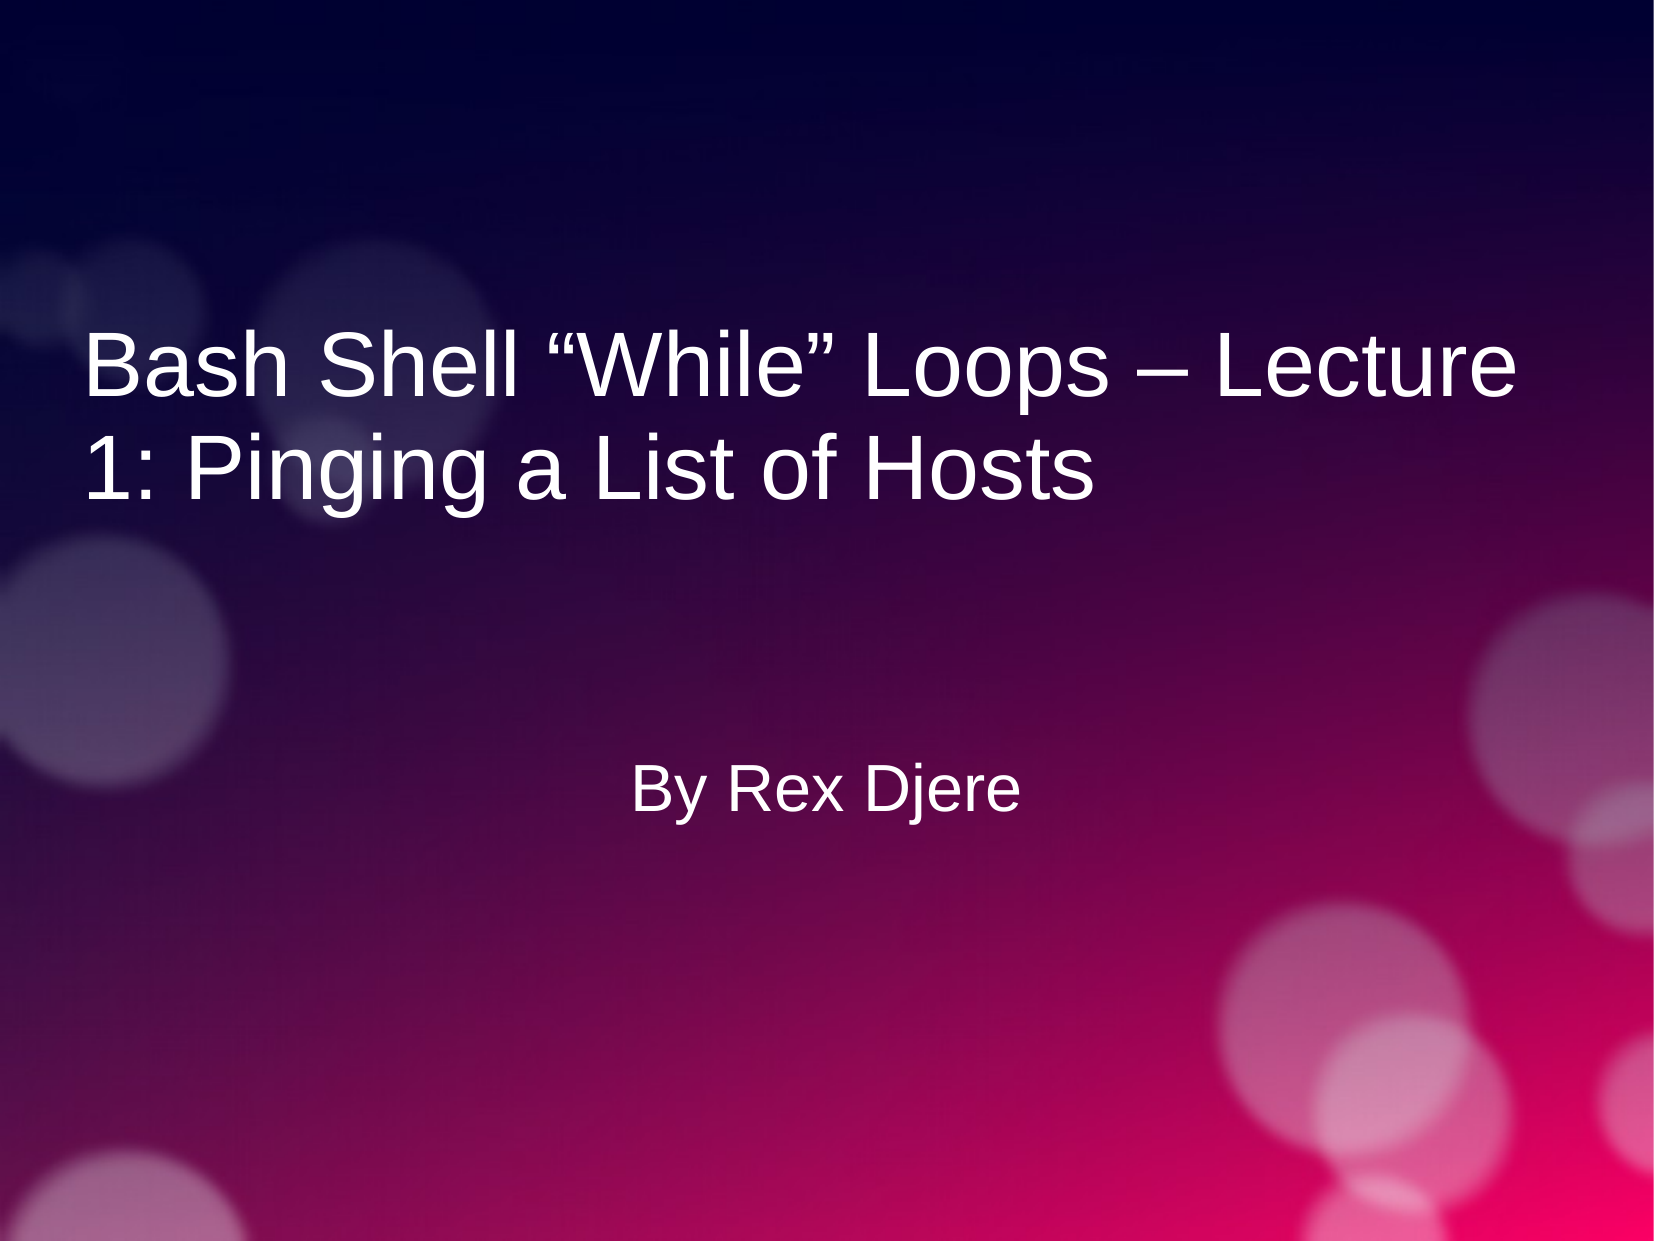

# Bash Shell “While” Loops – Lecture 1: Pinging a List of Hosts
By Rex Djere